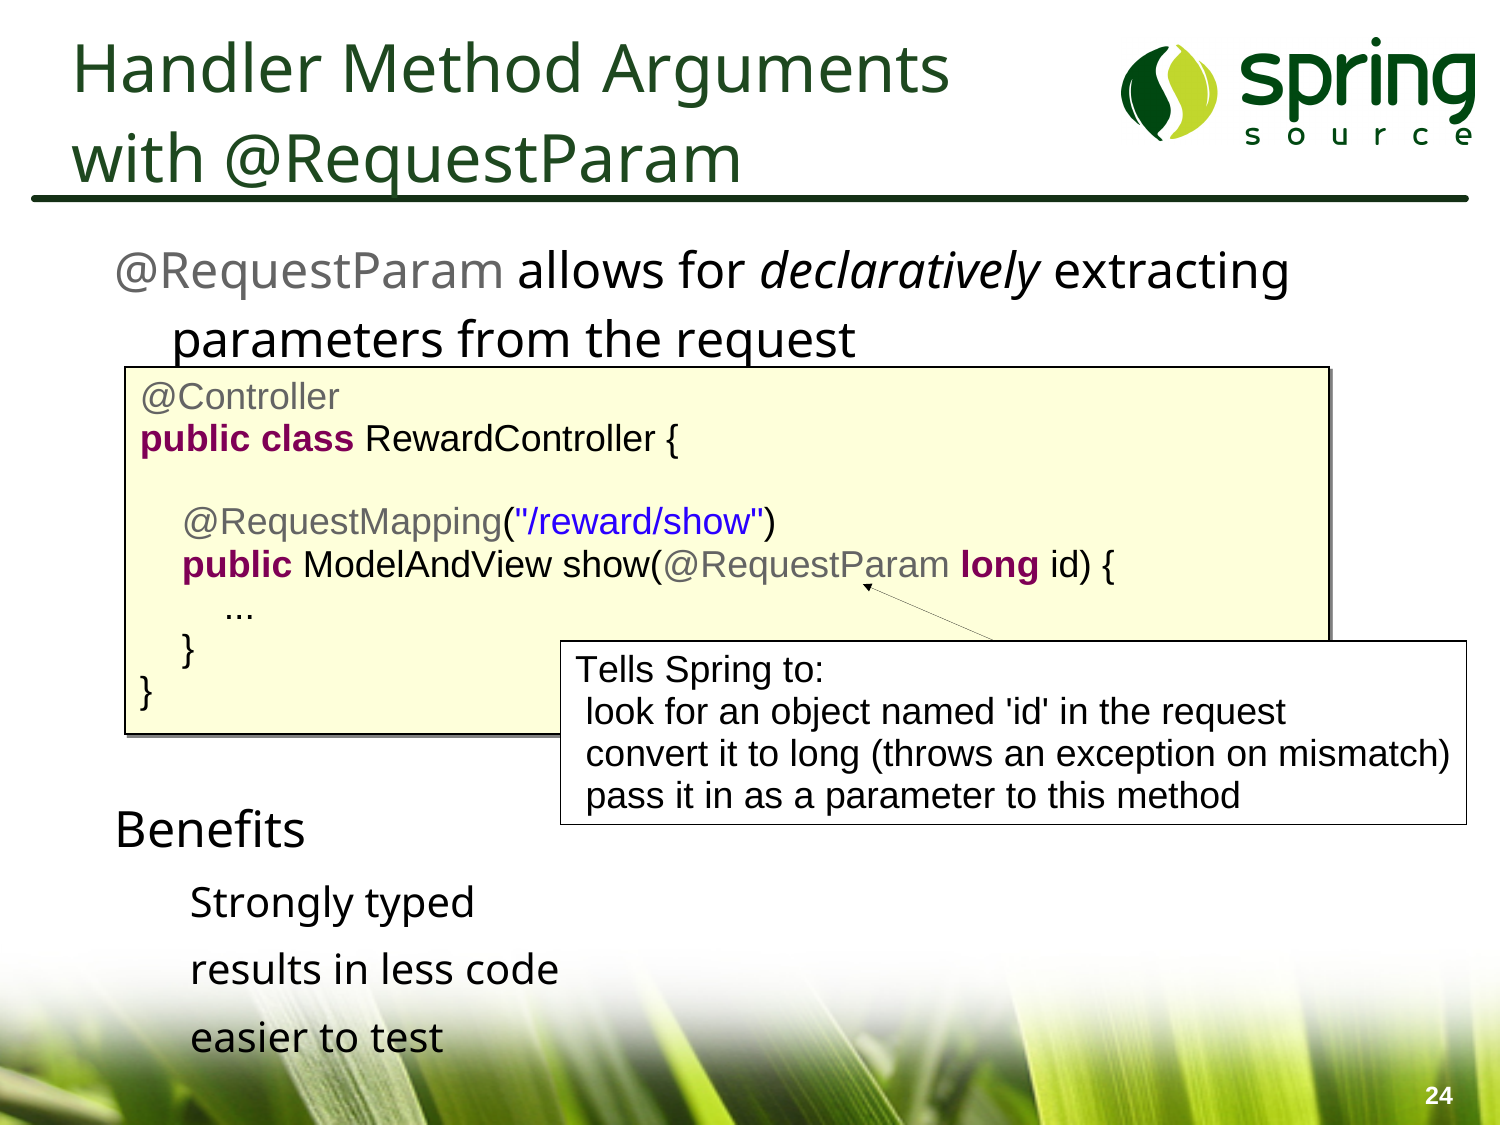

# Handler Method Arguments with @RequestParam
@RequestParam allows for declaratively extracting parameters from the request
Benefits
Strongly typed
results in less code
easier to test
@Controller
public class RewardController {
 @RequestMapping("/reward/show")
 public ModelAndView show(@RequestParam long id) {
 ...
 }
}
Tells Spring to:
 look for an object named 'id' in the request
 convert it to long (throws an exception on mismatch)
 pass it in as a parameter to this method